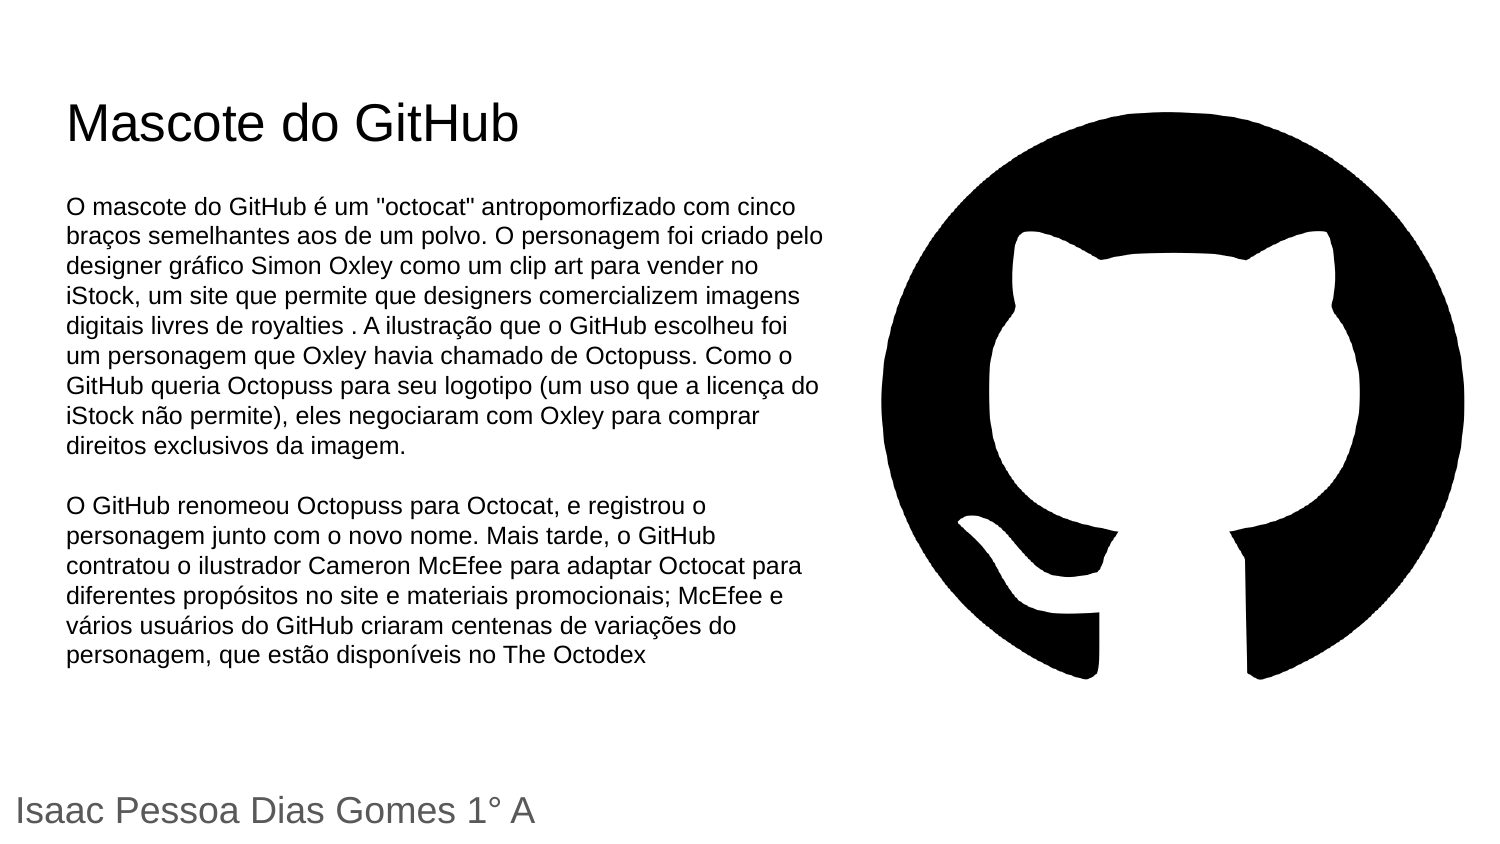

# Mascote do GitHub
O mascote do GitHub é um "octocat" antropomorfizado com cinco braços semelhantes aos de um polvo. O personagem foi criado pelo designer gráfico Simon Oxley como um clip art para vender no iStock, um site que permite que designers comercializem imagens digitais livres de royalties . A ilustração que o GitHub escolheu foi um personagem que Oxley havia chamado de Octopuss. Como o GitHub queria Octopuss para seu logotipo (um uso que a licença do iStock não permite), eles negociaram com Oxley para comprar direitos exclusivos da imagem.
O GitHub renomeou Octopuss para Octocat, e registrou o personagem junto com o novo nome. Mais tarde, o GitHub contratou o ilustrador Cameron McEfee para adaptar Octocat para diferentes propósitos no site e materiais promocionais; McEfee e vários usuários do GitHub criaram centenas de variações do personagem, que estão disponíveis no The Octodex